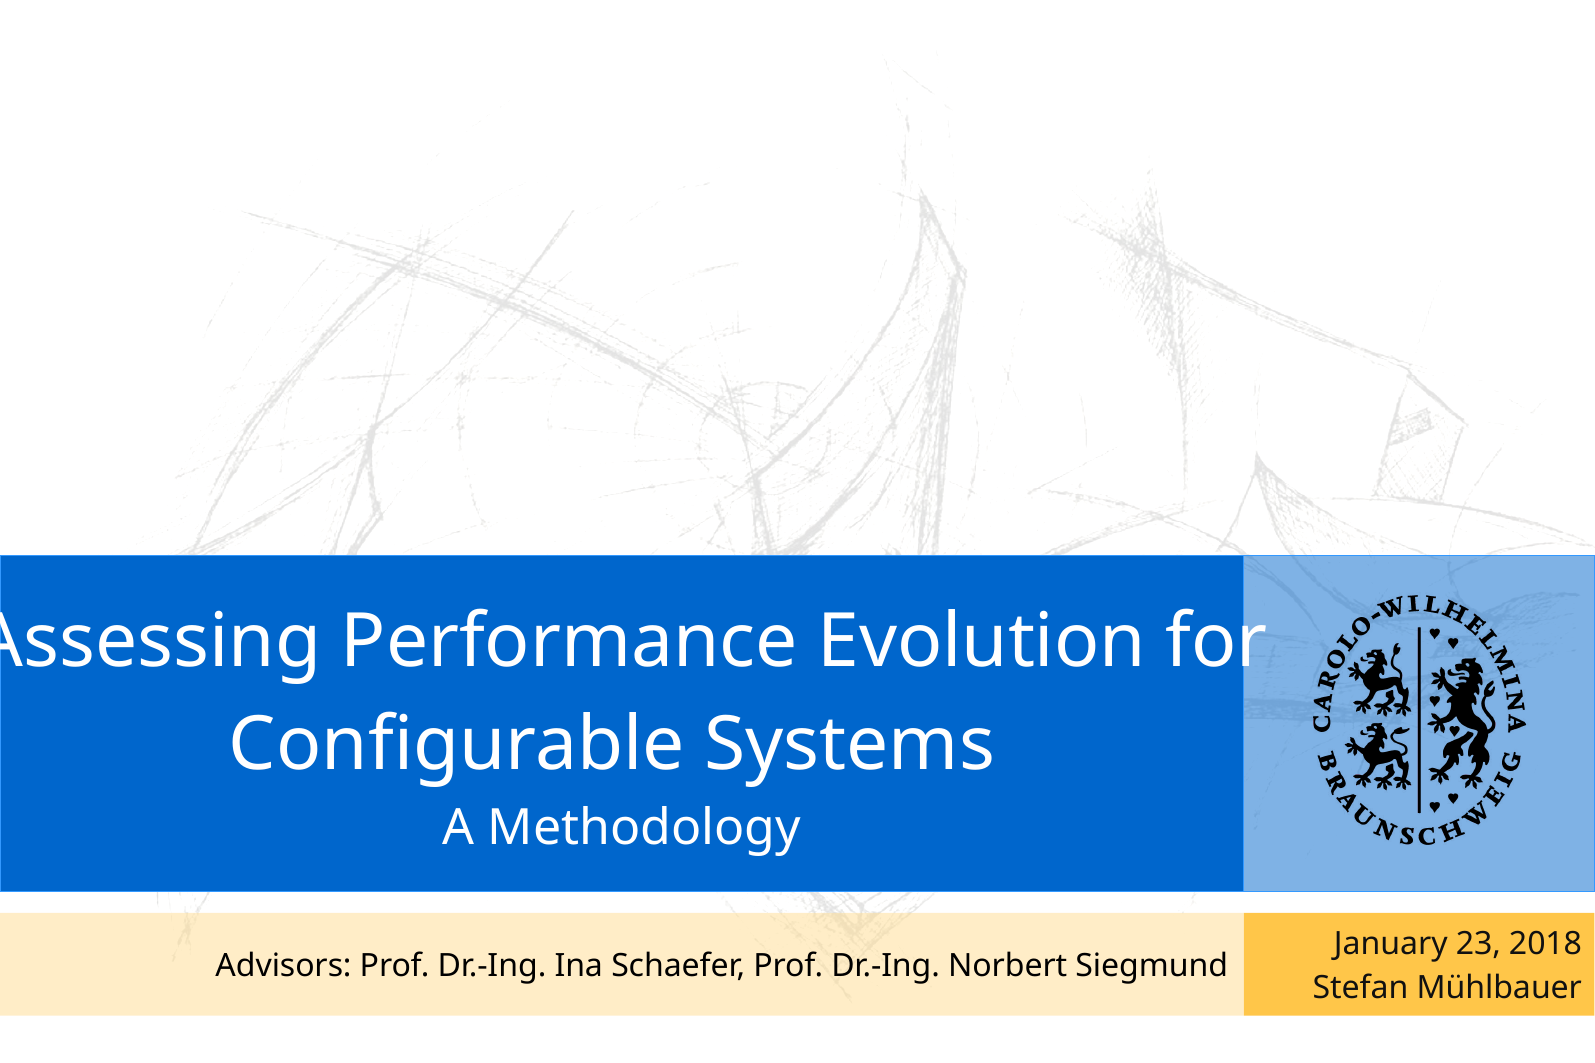

Assessing Performance Evolution for
Configurable Systems
A Methodology
Advisors: Prof. Dr.-Ing. Ina Schaefer, Prof. Dr.-Ing. Norbert Siegmund
January 23, 2018
Stefan Mühlbauer